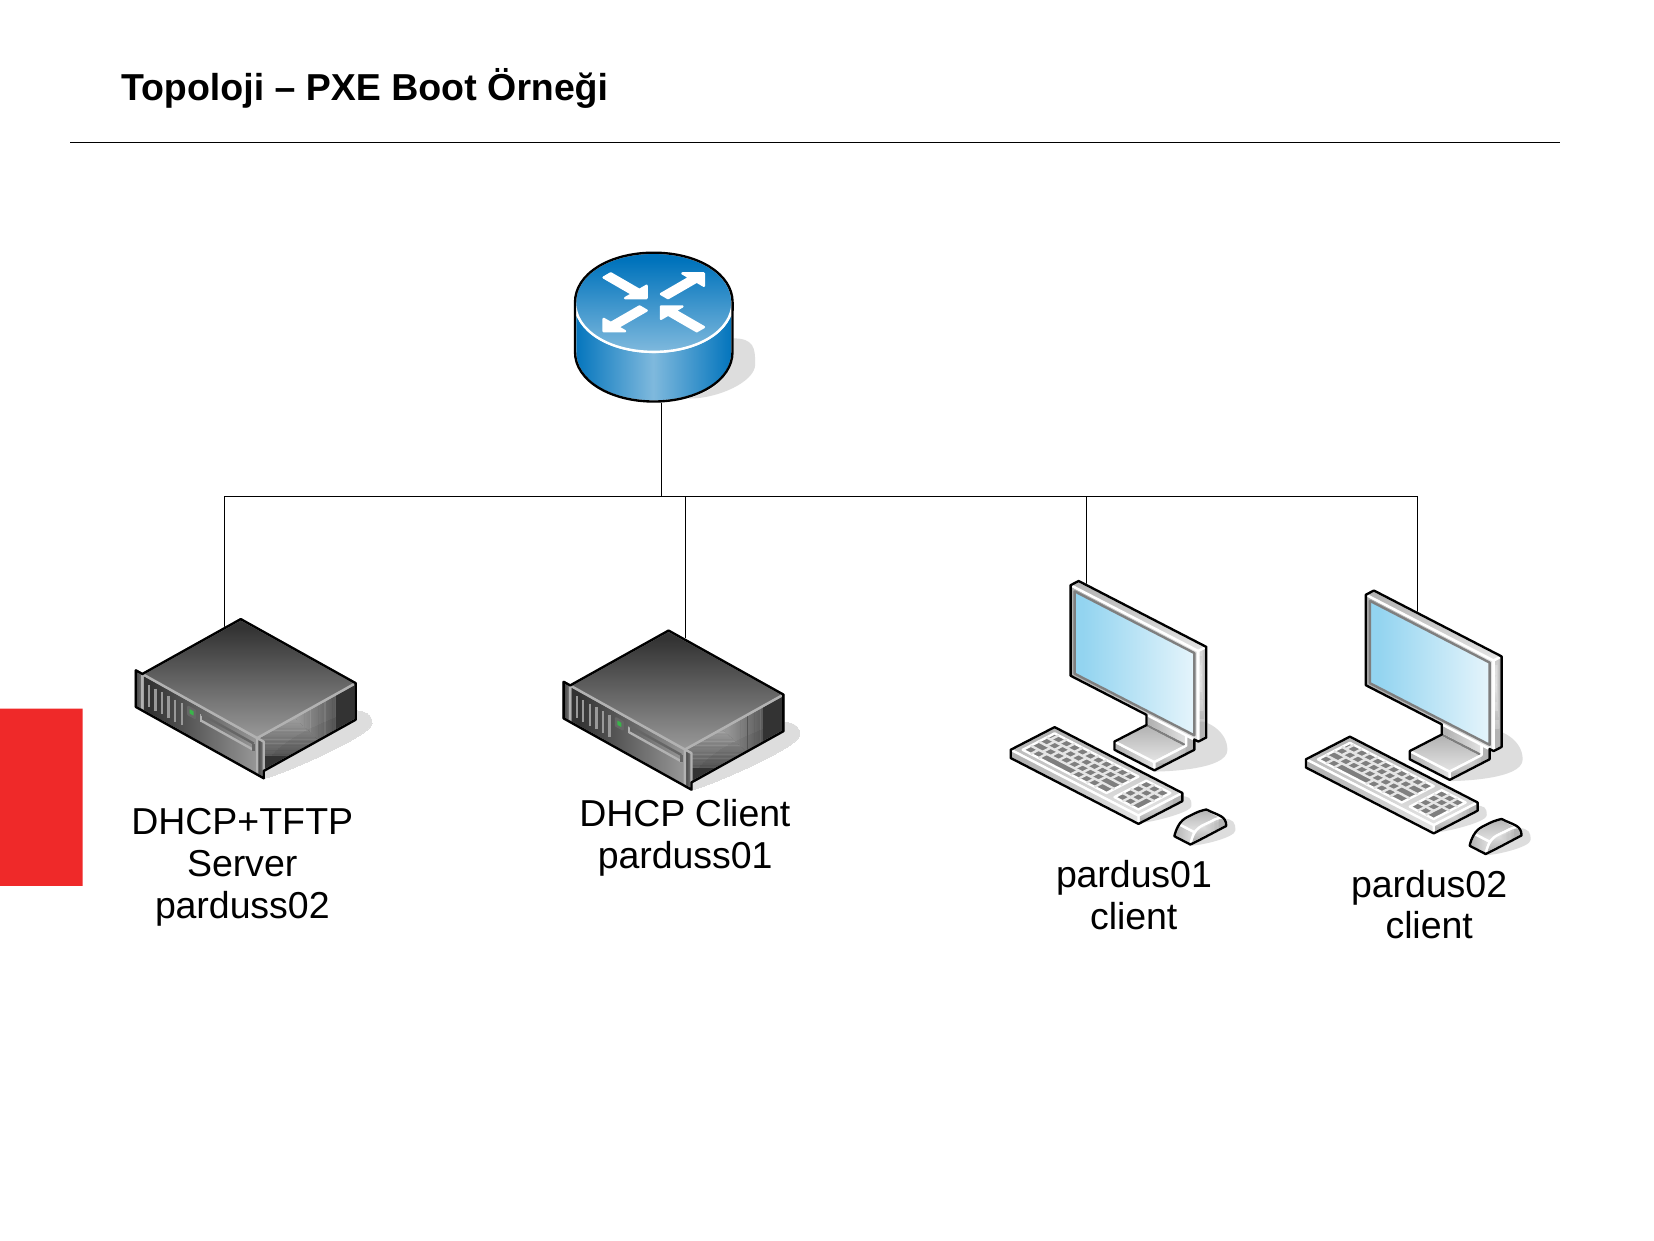

Topoloji – PXE Boot Örneği
pardus01
client
pardus02
client
DHCP+TFTP Server
parduss02
DHCP Client
parduss01